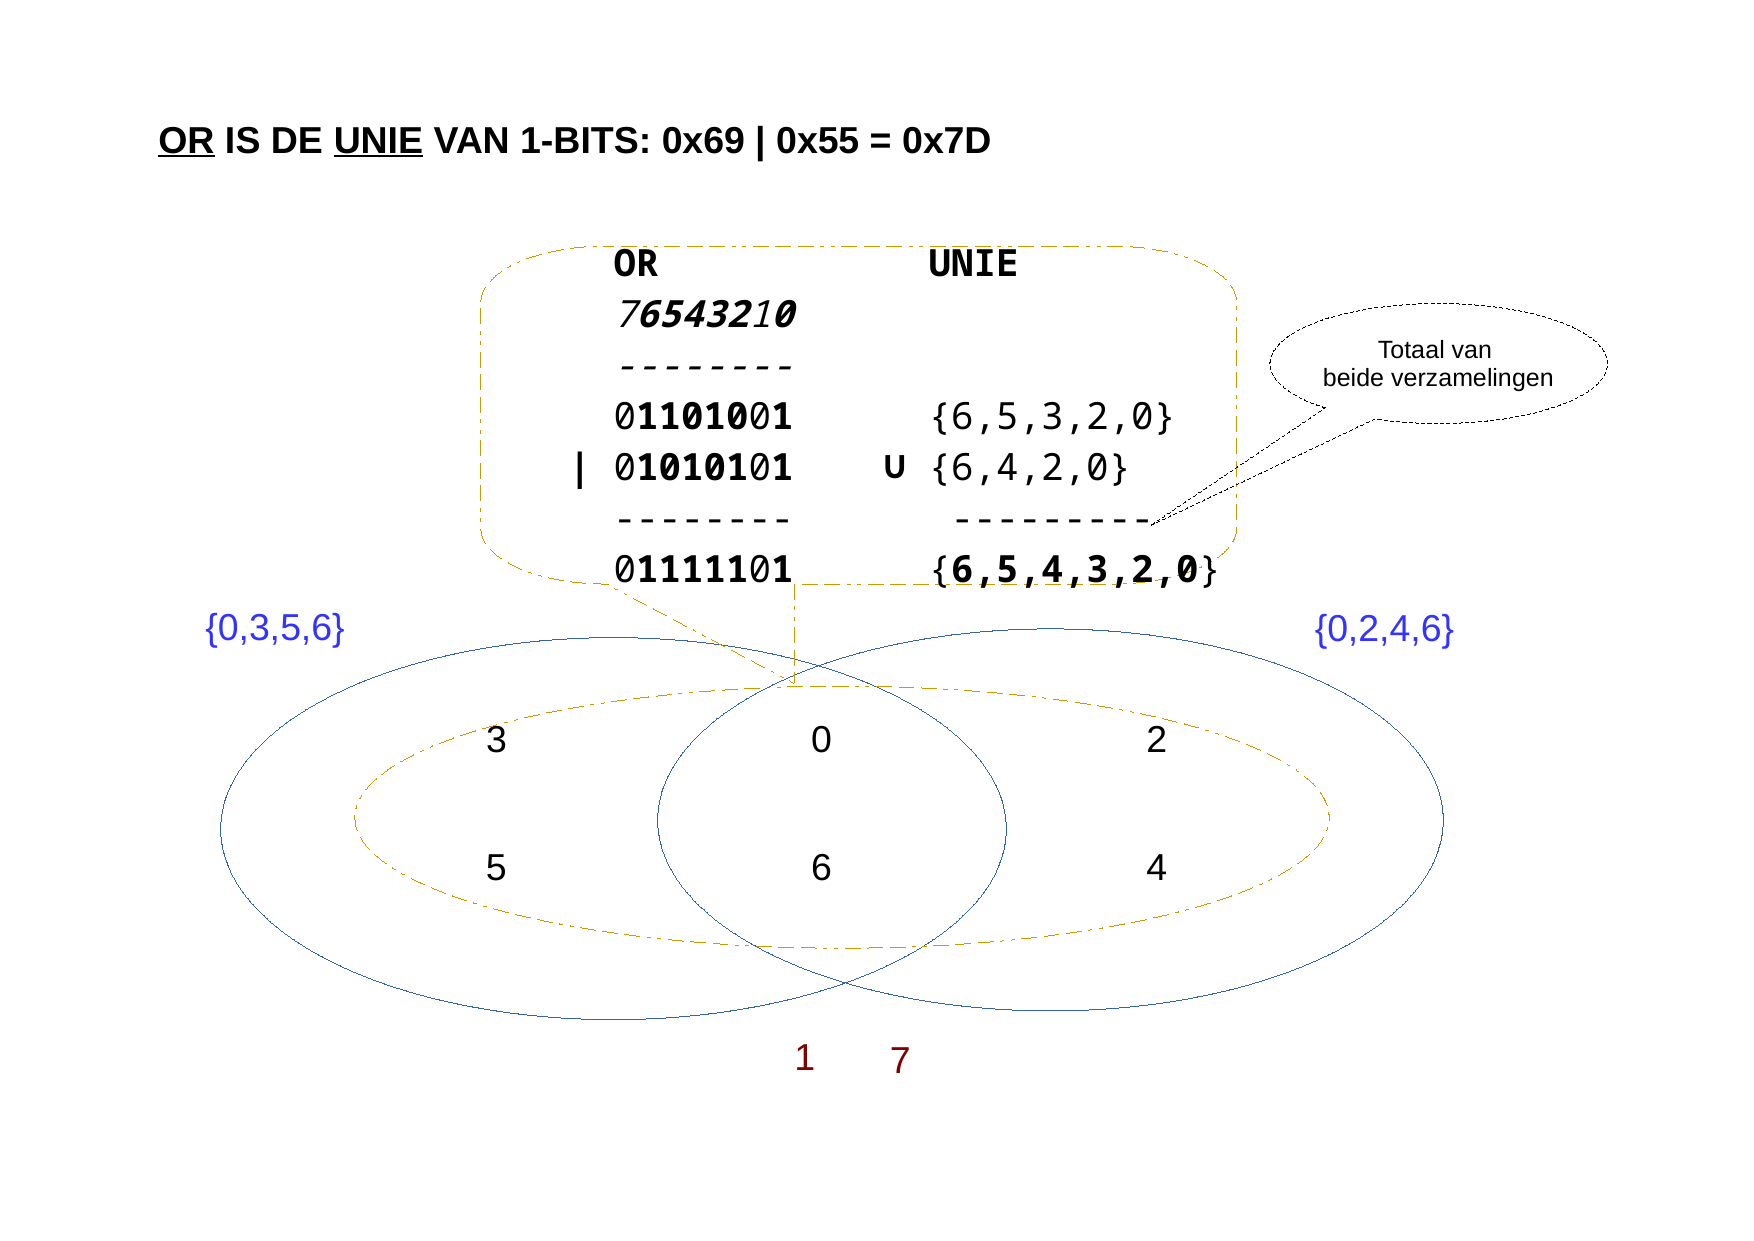

OR IS DE UNIE VAN 1-BITS: 0x69 | 0x55 = 0x7D
 OR UNIE
 76543210
 --------
 01101001 {6,5,3,2,0}
 | 01010101 ∪ {6,4,2,0}
 -------- ---------
 01111101 {6,5,4,3,2,0}
Totaal van
beide verzamelingen
{0,3,5,6}
{0,2,4,6}
3
0
2
5
6
4
1
7